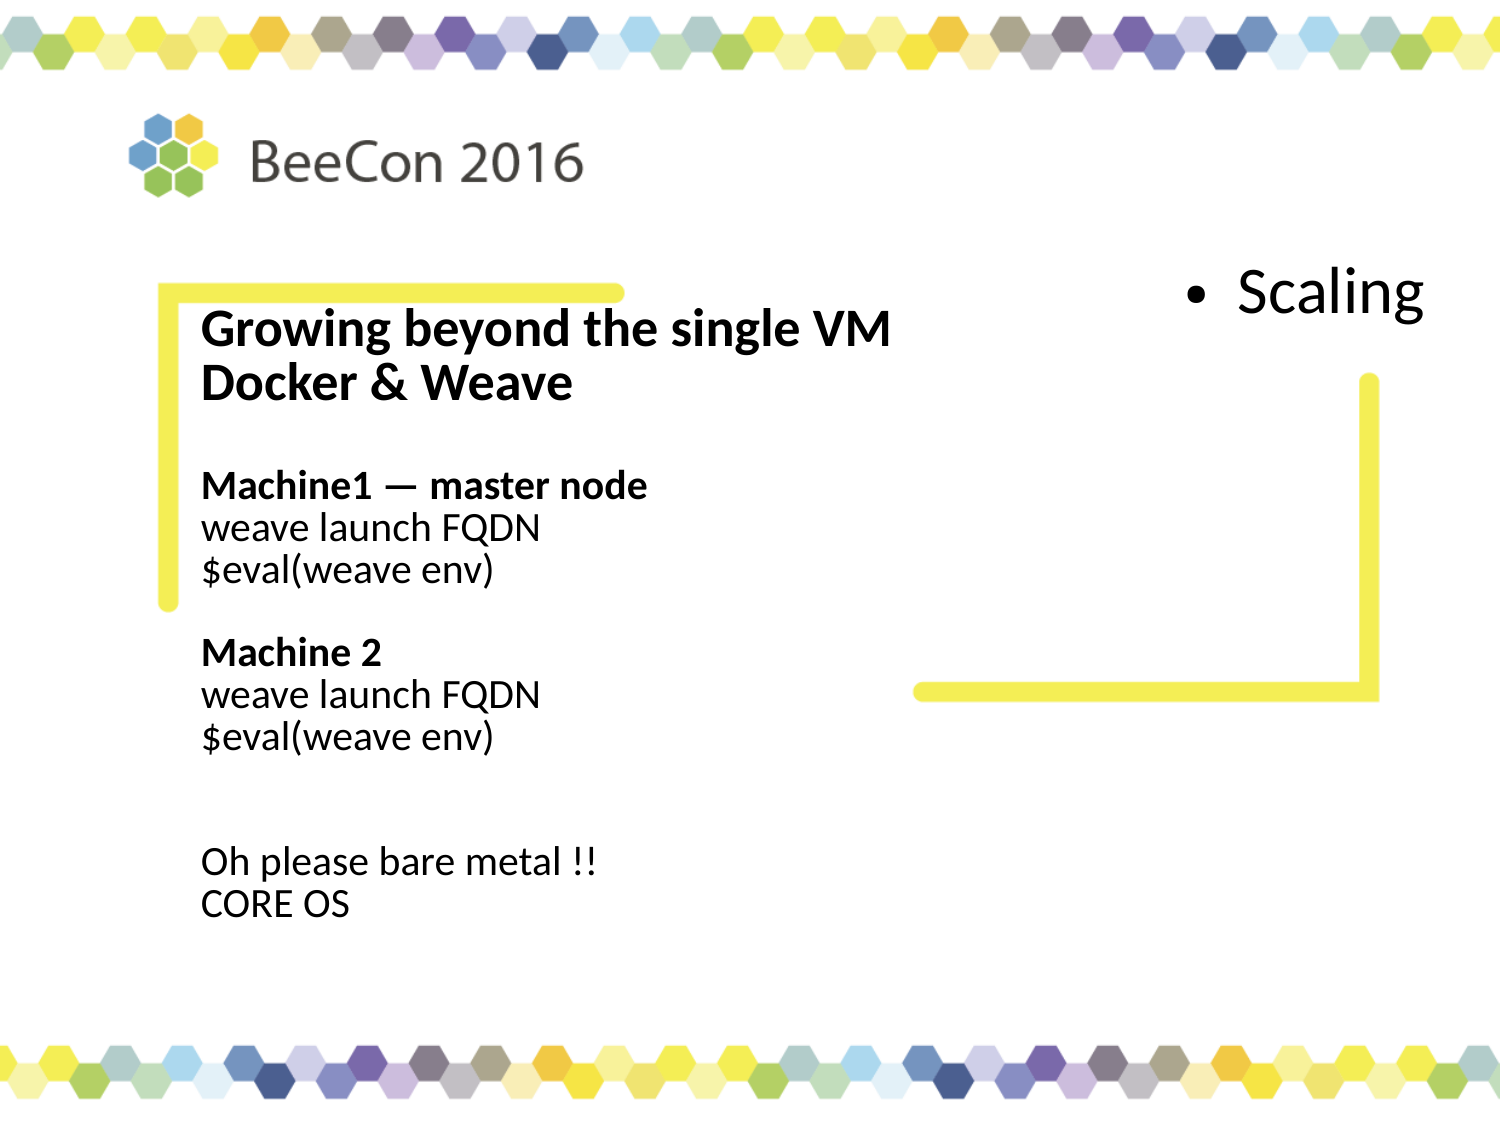

# Growing beyond the single VM Docker & Weave Machine1 — master node weave launch FQDN $eval(weave env) Machine 2 weave launch FQDN $eval(weave env) Oh please bare metal !! CORE OS
Scaling
Weave provides seamless dns across the entire cluster.
Allows alfresco components to be moved onto remote vm, requires data stores to be NFS shared to all vms